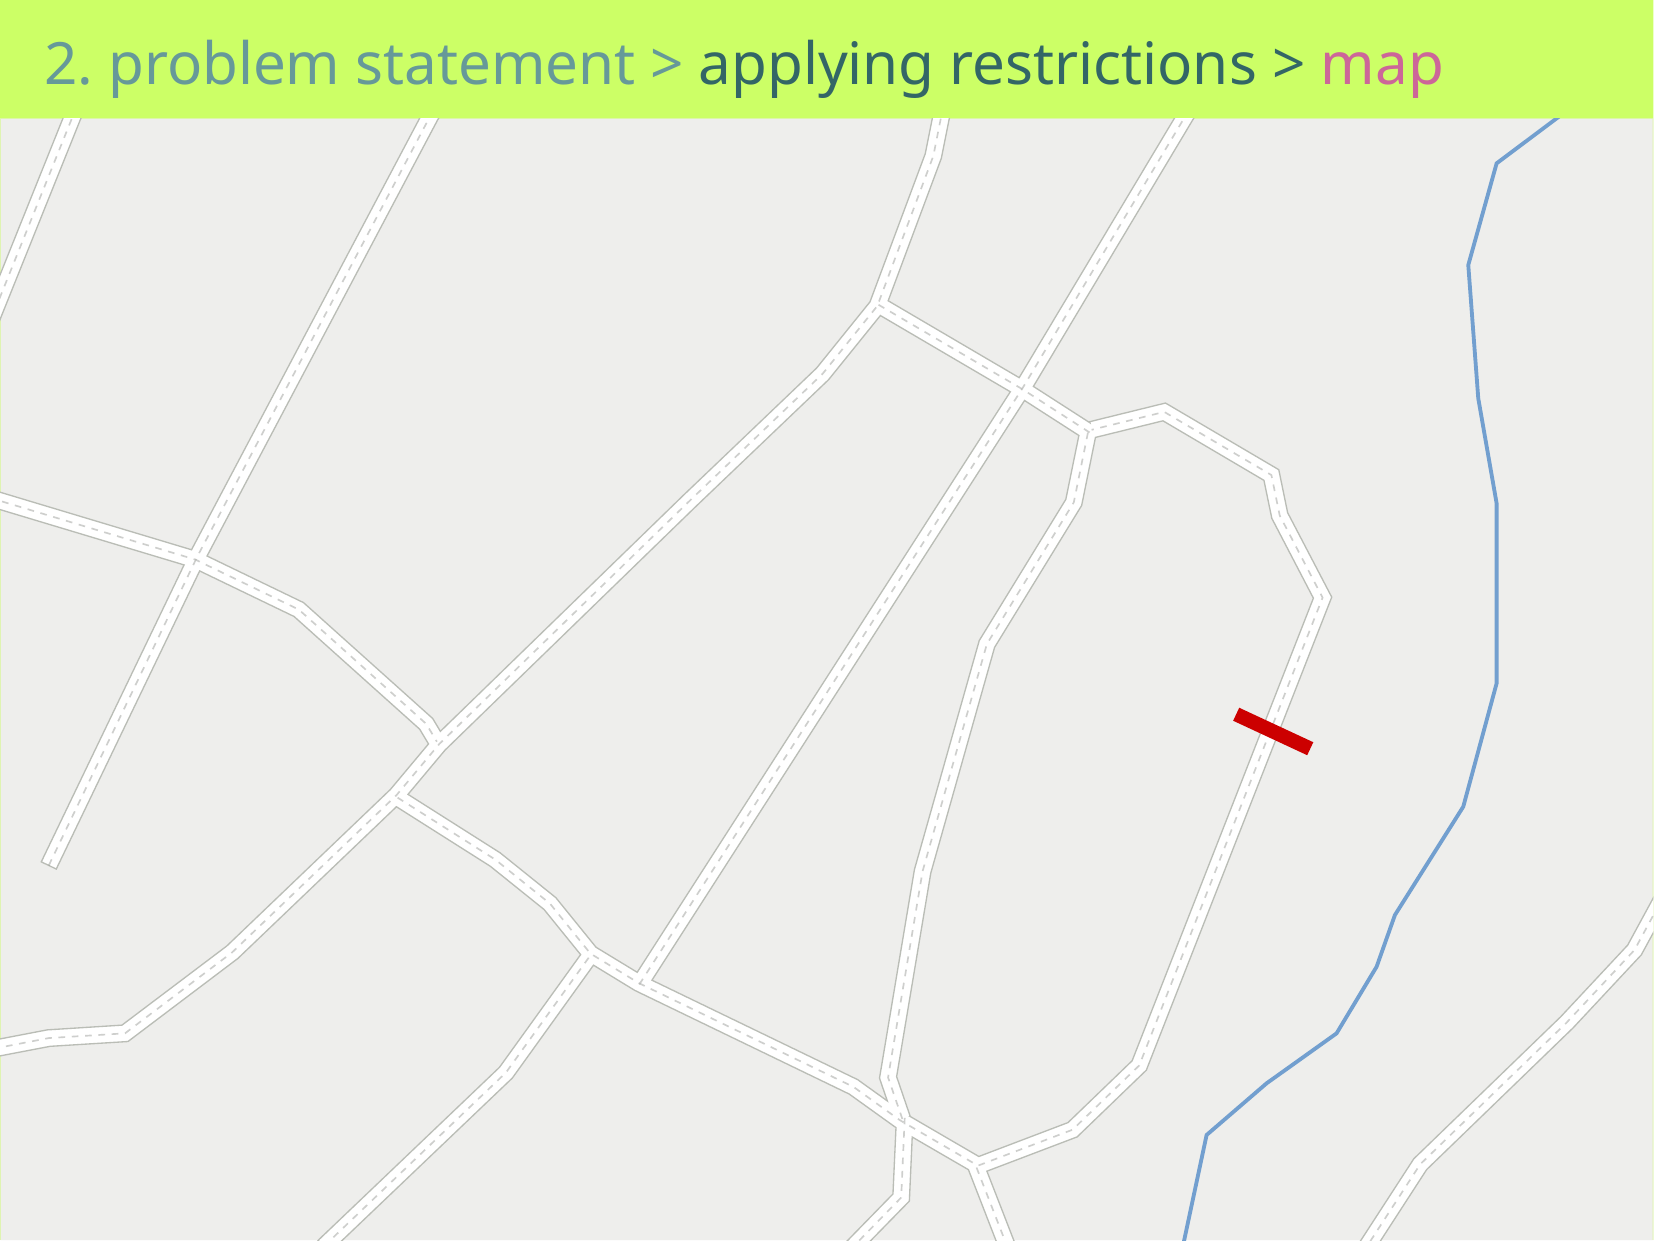

2. problem statement > applying restrictions > map